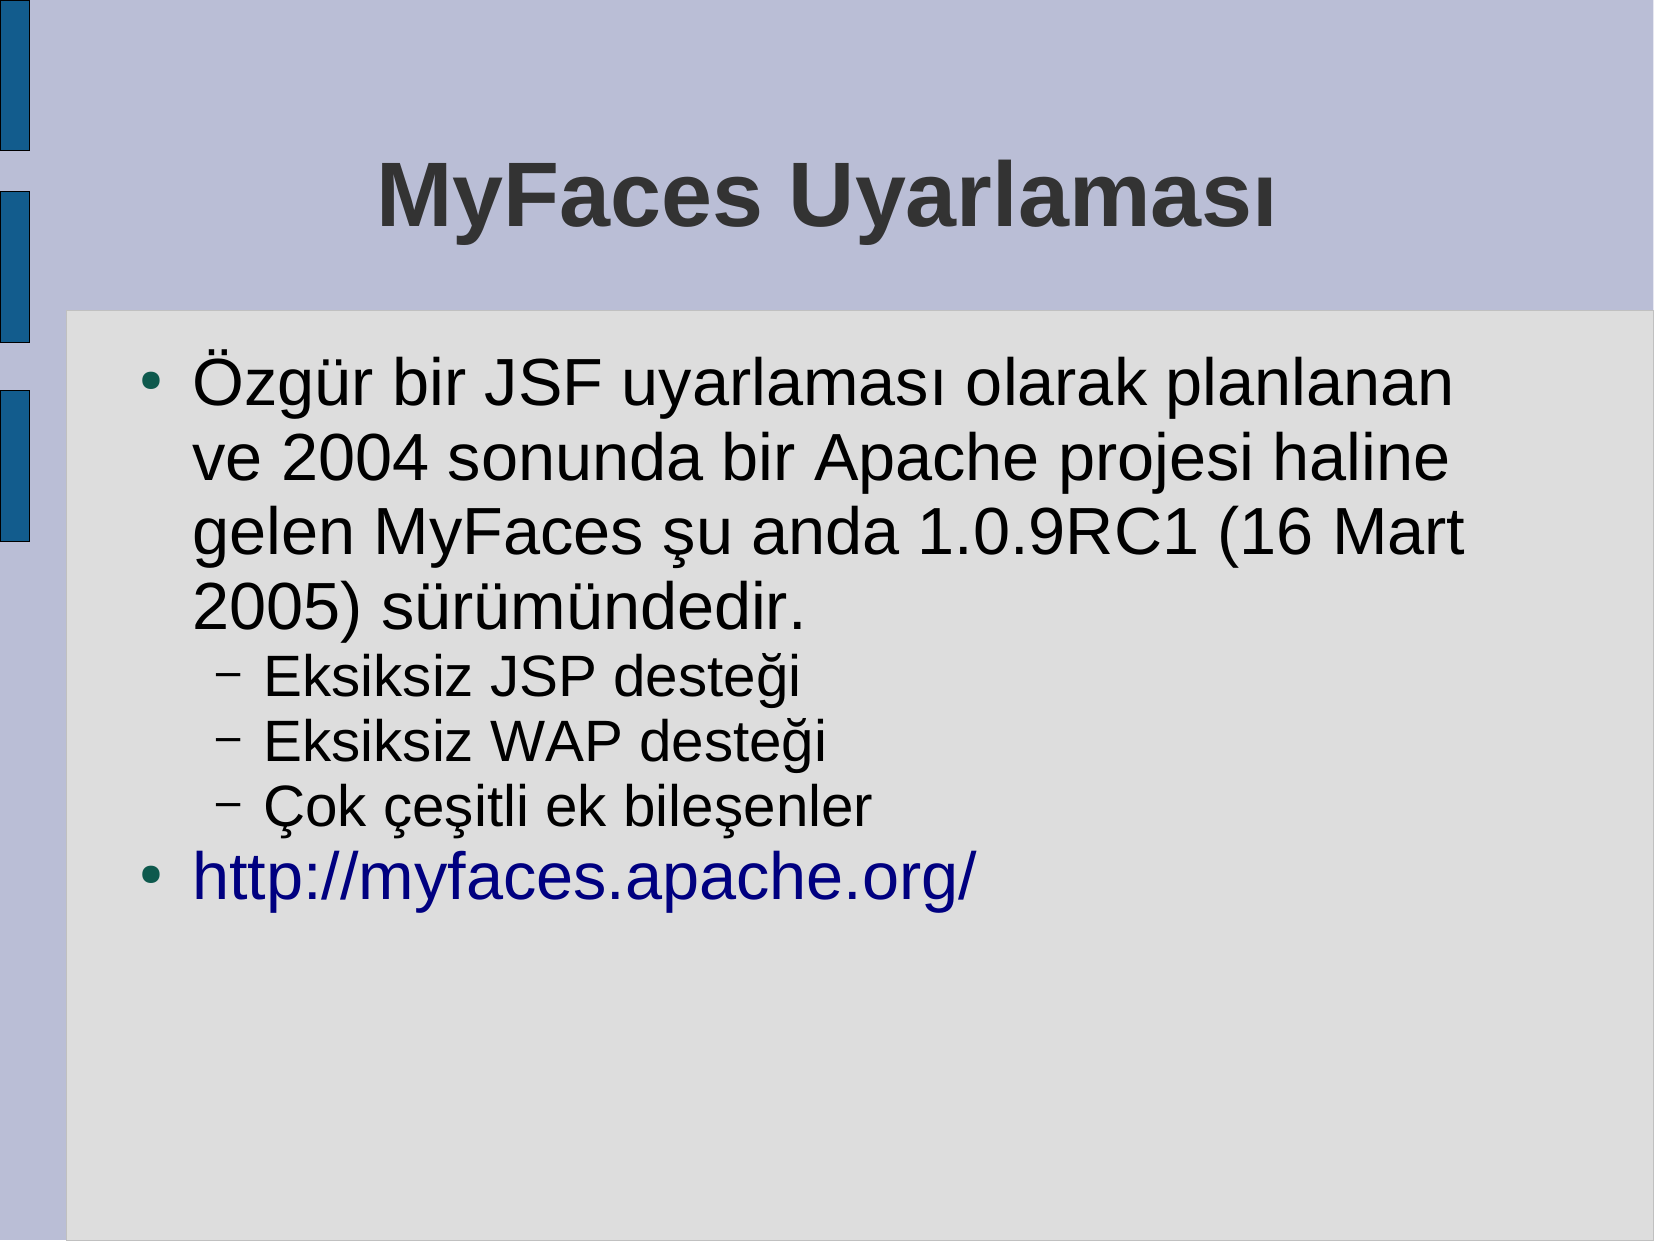

# MyFaces Uyarlaması
Özgür bir JSF uyarlaması olarak planlanan ve 2004 sonunda bir Apache projesi haline gelen MyFaces şu anda 1.0.9RC1 (16 Mart 2005) sürümündedir.
Eksiksiz JSP desteği
Eksiksiz WAP desteği
Çok çeşitli ek bileşenler
http://myfaces.apache.org/